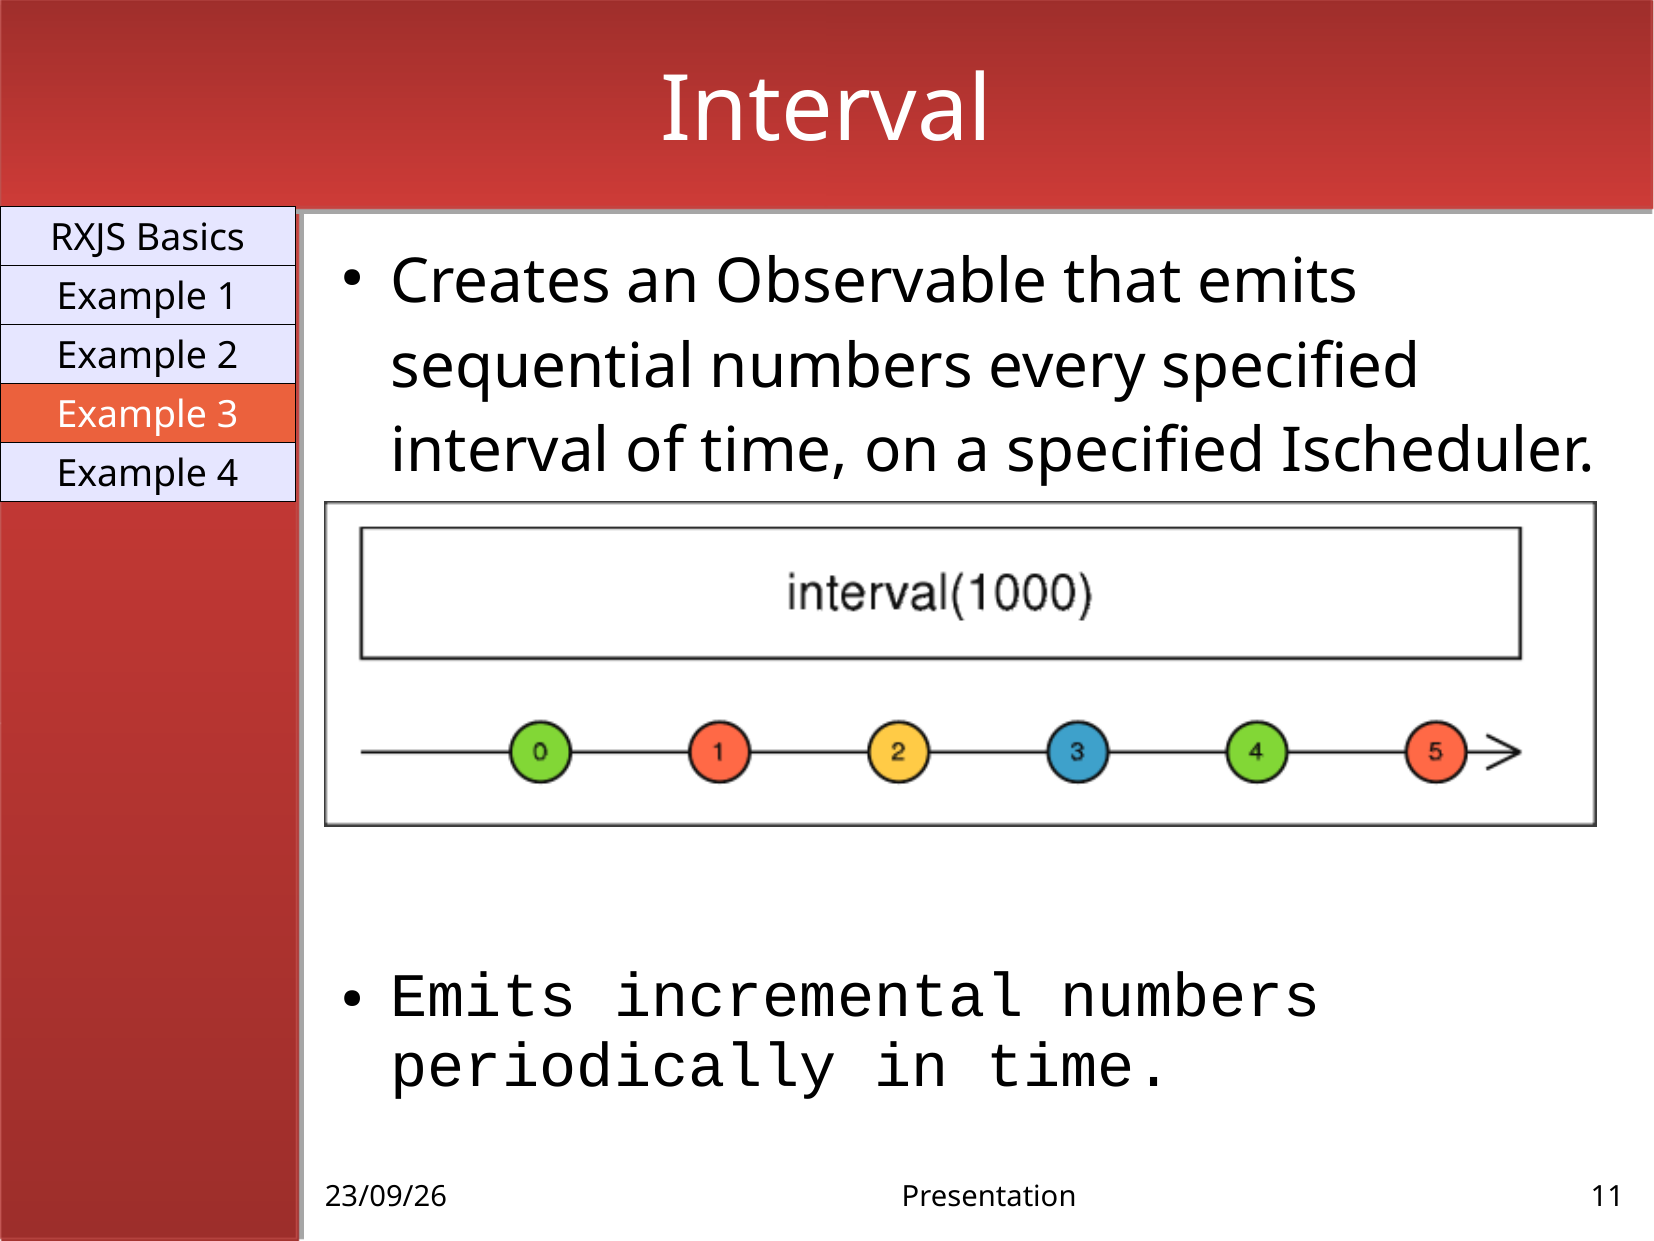

# Interval
RXJS Basics
Creates an Observable that emits sequential numbers every specified interval of time, on a specified Ischeduler.
Emits incremental numbers periodically in time.
Example 1
Example 2
Example 3
Example 4
Presentation
11